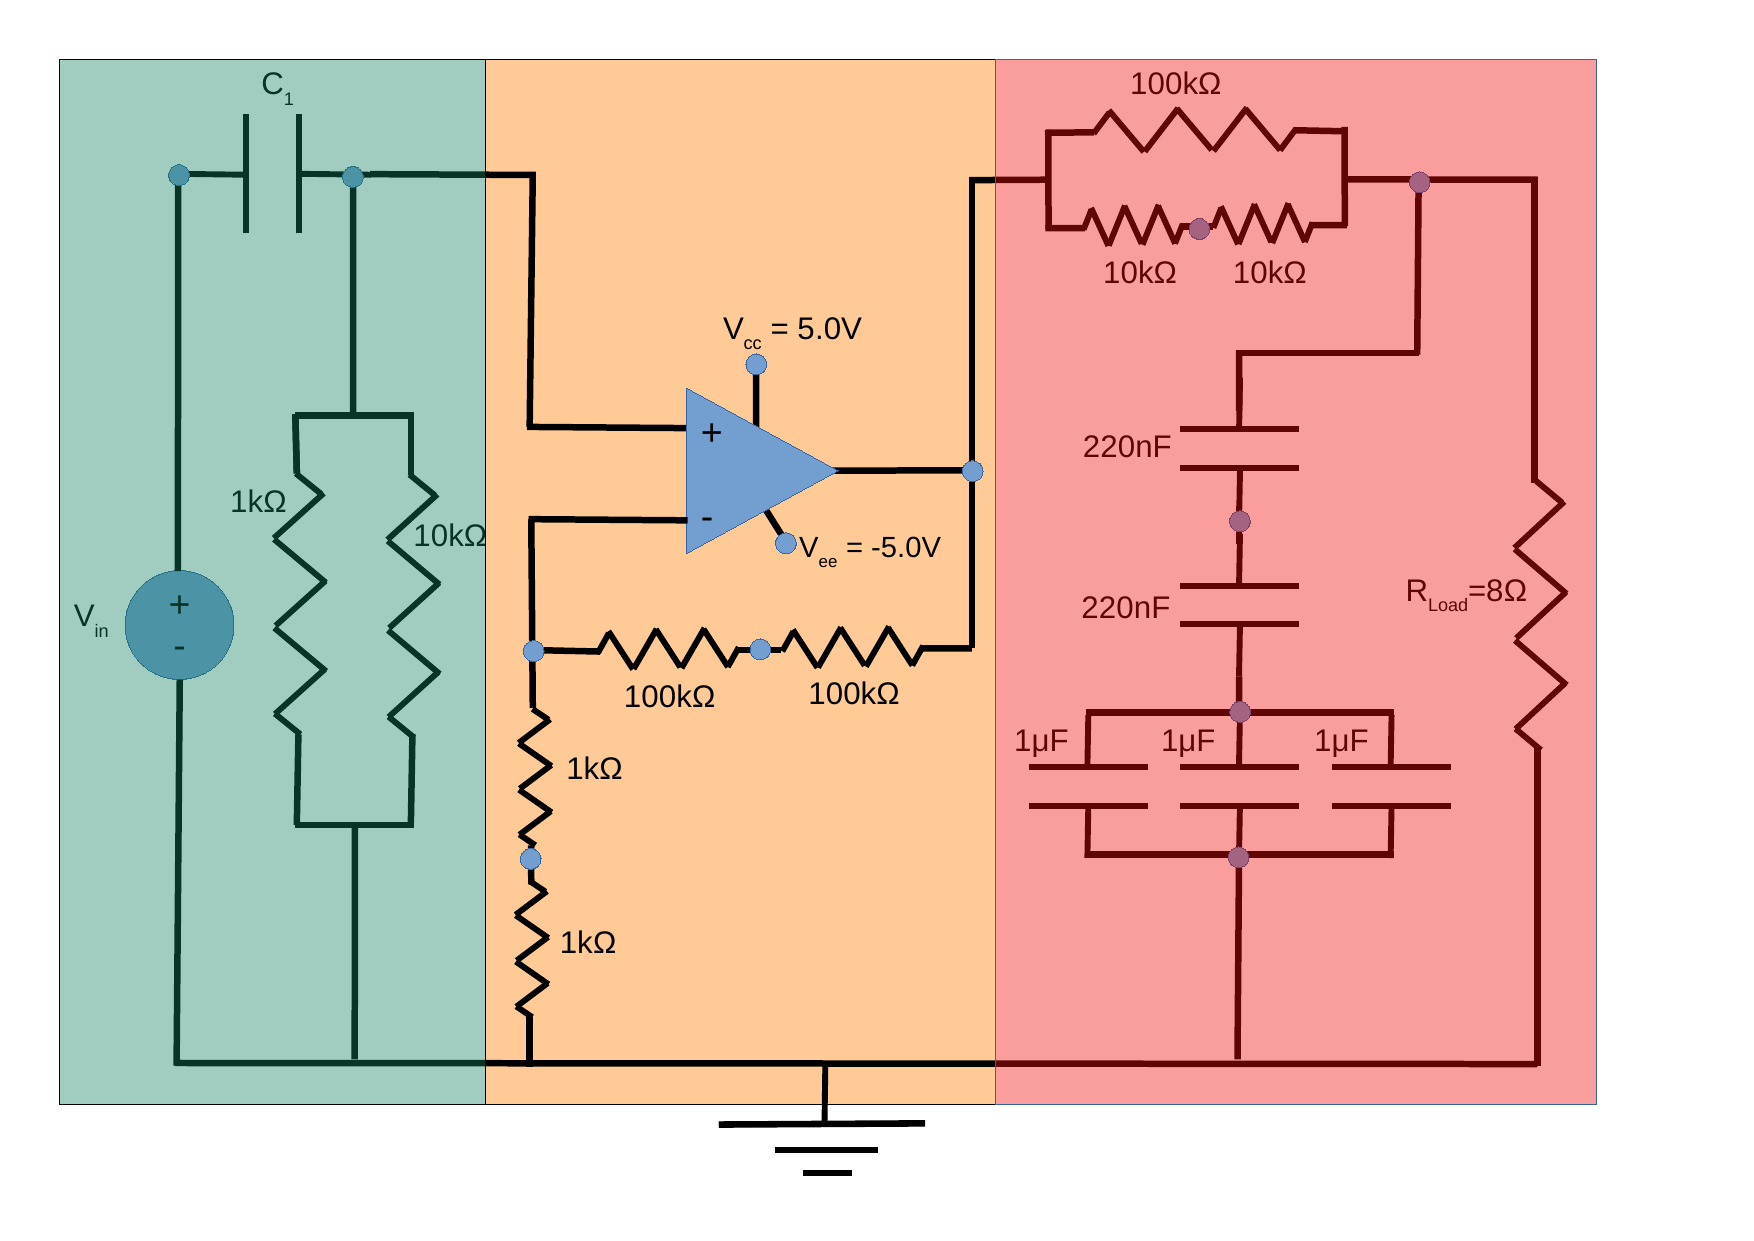

C1
100kΩ
10kΩ
10kΩ
Vcc = 5.0V
+
-
220nF
1kΩ
10kΩ
Vee = -5.0V
RLoad=8Ω
+
-
220nF
Vin
100kΩ
100kΩ
1μF
1μF
1μF
1kΩ
1kΩ